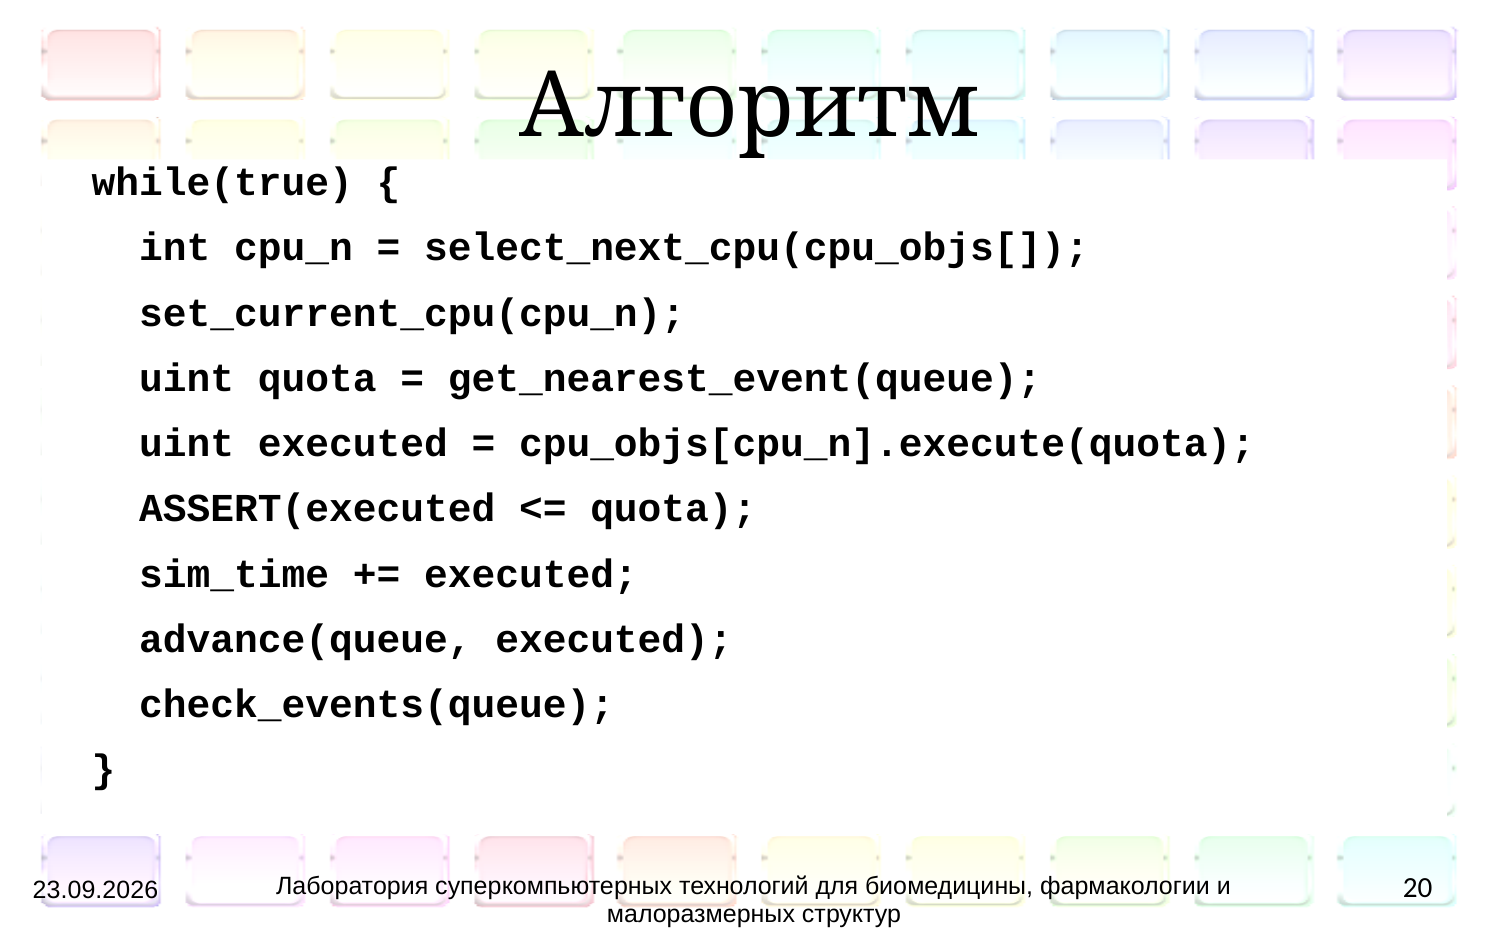

# Алгоритм
while(true) {
 int cpu_n = select_next_cpu(cpu_objs[]);
 set_current_cpu(cpu_n);
 uint quota = get_nearest_event(queue);
 uint executed = cpu_objs[cpu_n].execute(quota);
 ASSERT(executed <= quota);
 sim_time += executed;
 advance(queue, executed);
 check_events(queue);
}
Лаборатория суперкомпьютерных технологий для биомедицины, фармакологии и малоразмерных структур
19